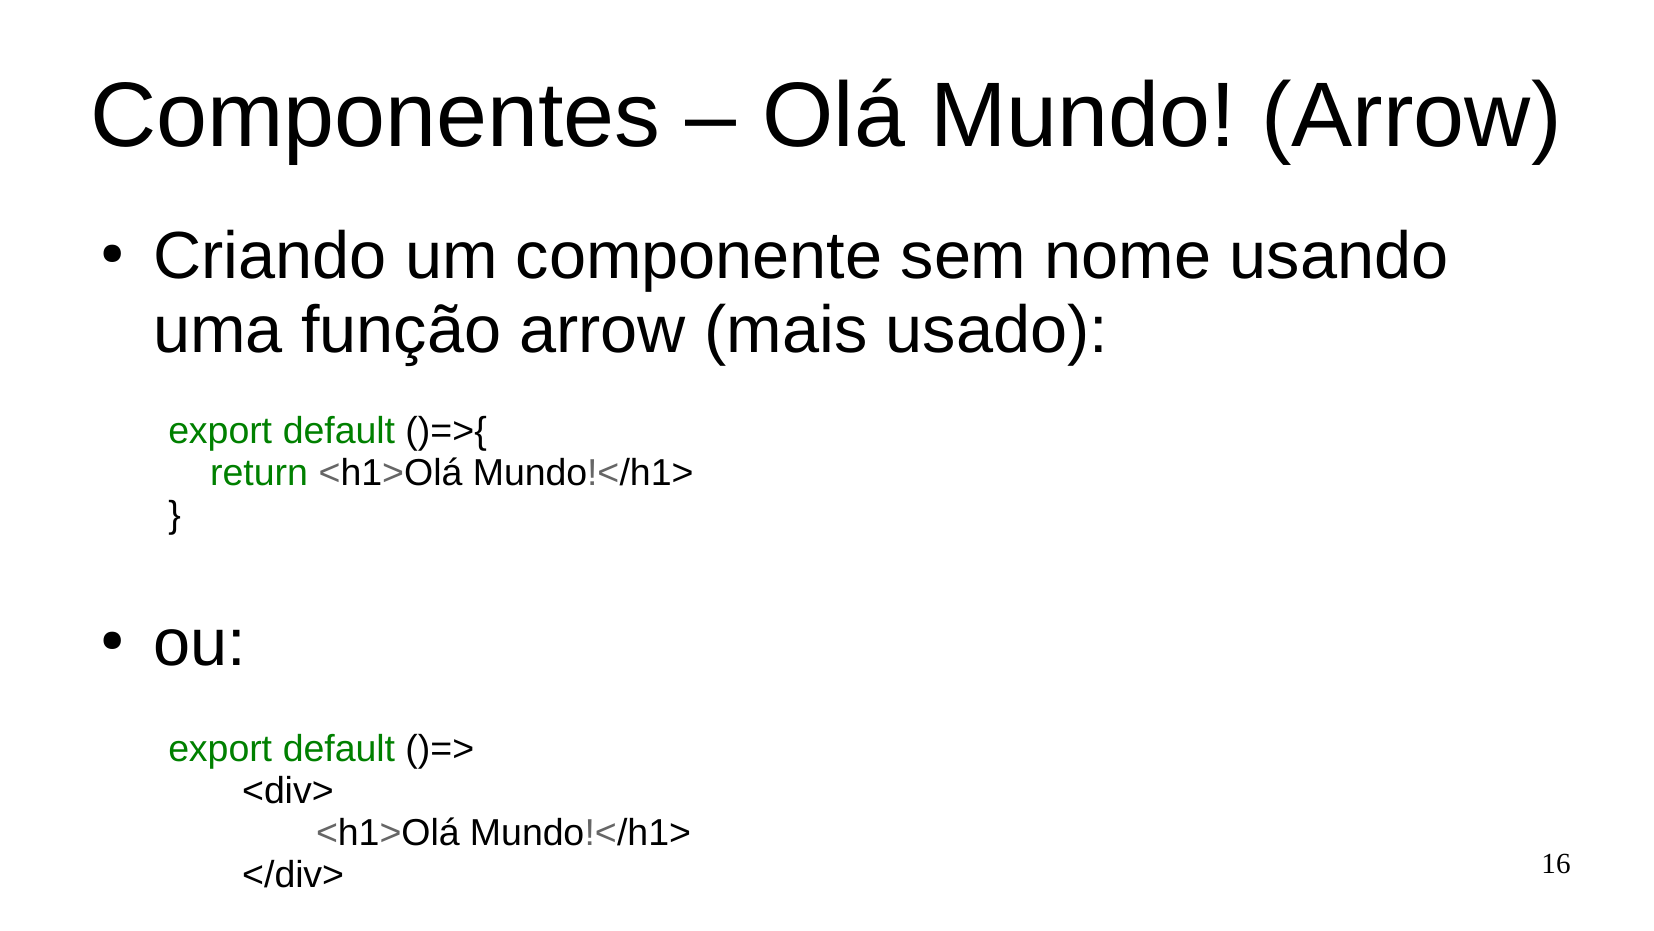

# Componentes – Olá Mundo! (Arrow)
Criando um componente sem nome usando uma função arrow (mais usado):
ou:
export default ()=>{
 return <h1>Olá Mundo!</h1>
}
export default ()=>
	<div>
		<h1>Olá Mundo!</h1>
	</div>
16